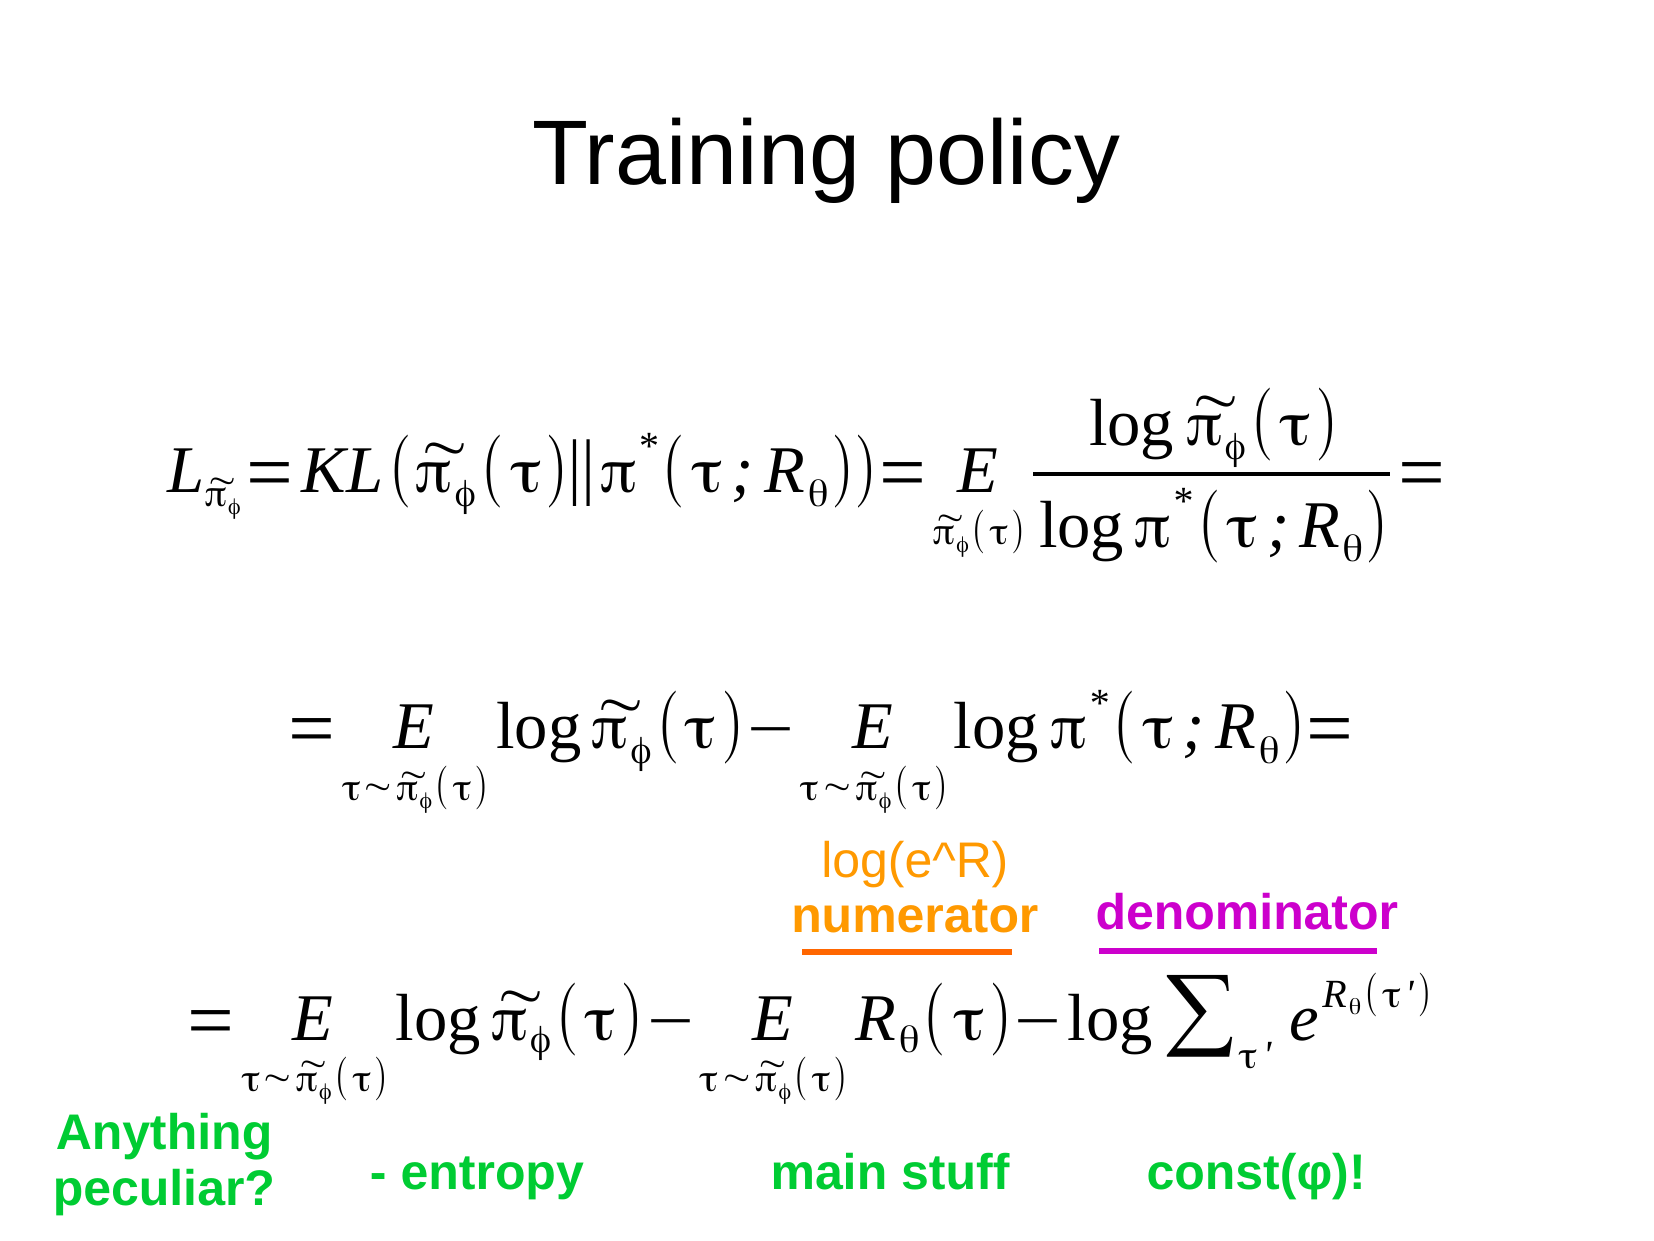

# Training policy
denominator
log(e^R)
numerator
Anything peculiar?
- entropy
main stuff
const(φ)!